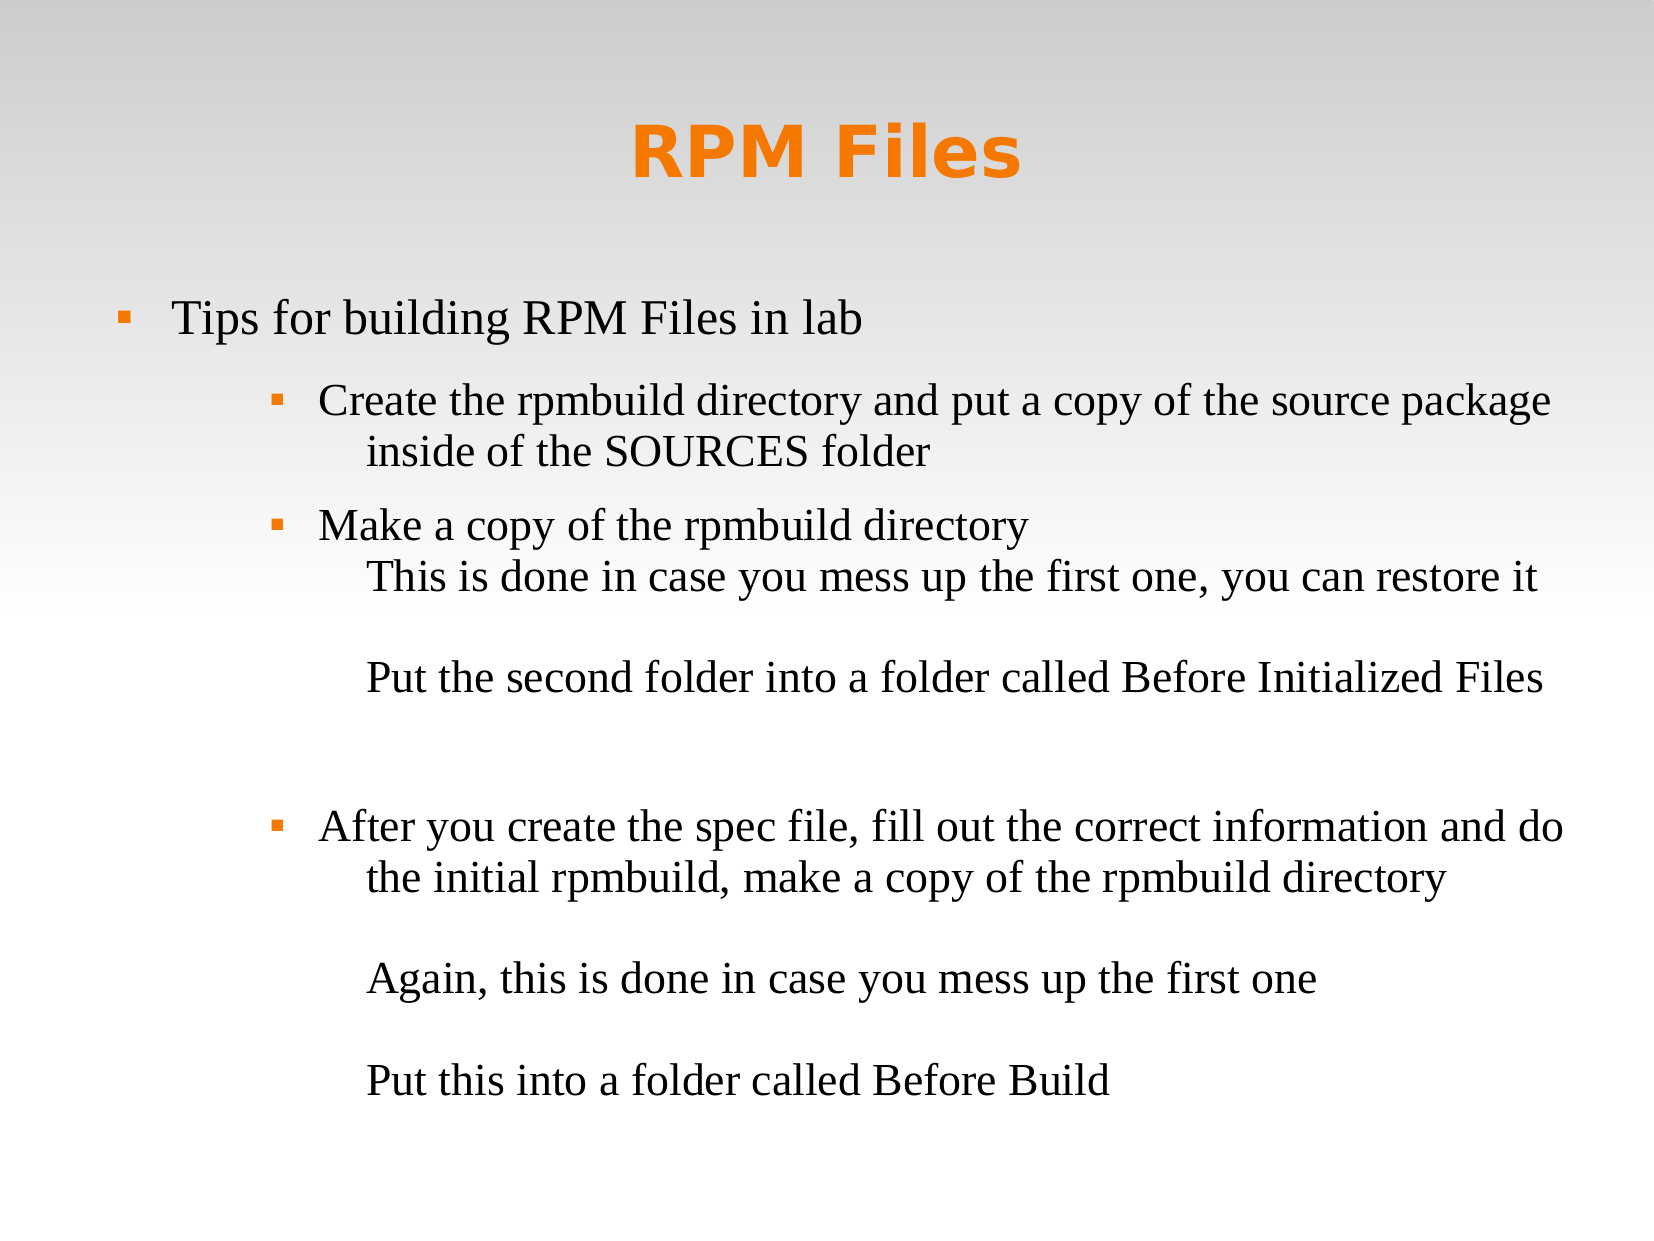

# RPM Files
Tips for building RPM Files in lab
Create the rpmbuild directory and put a copy of the source package inside of the SOURCES folder
Make a copy of the rpmbuild directory
This is done in case you mess up the first one, you can restore it
Put the second folder into a folder called Before Initialized Files
After you create the spec file, fill out the correct information and do the initial rpmbuild, make a copy of the rpmbuild directory
Again, this is done in case you mess up the first one
Put this into a folder called Before Build